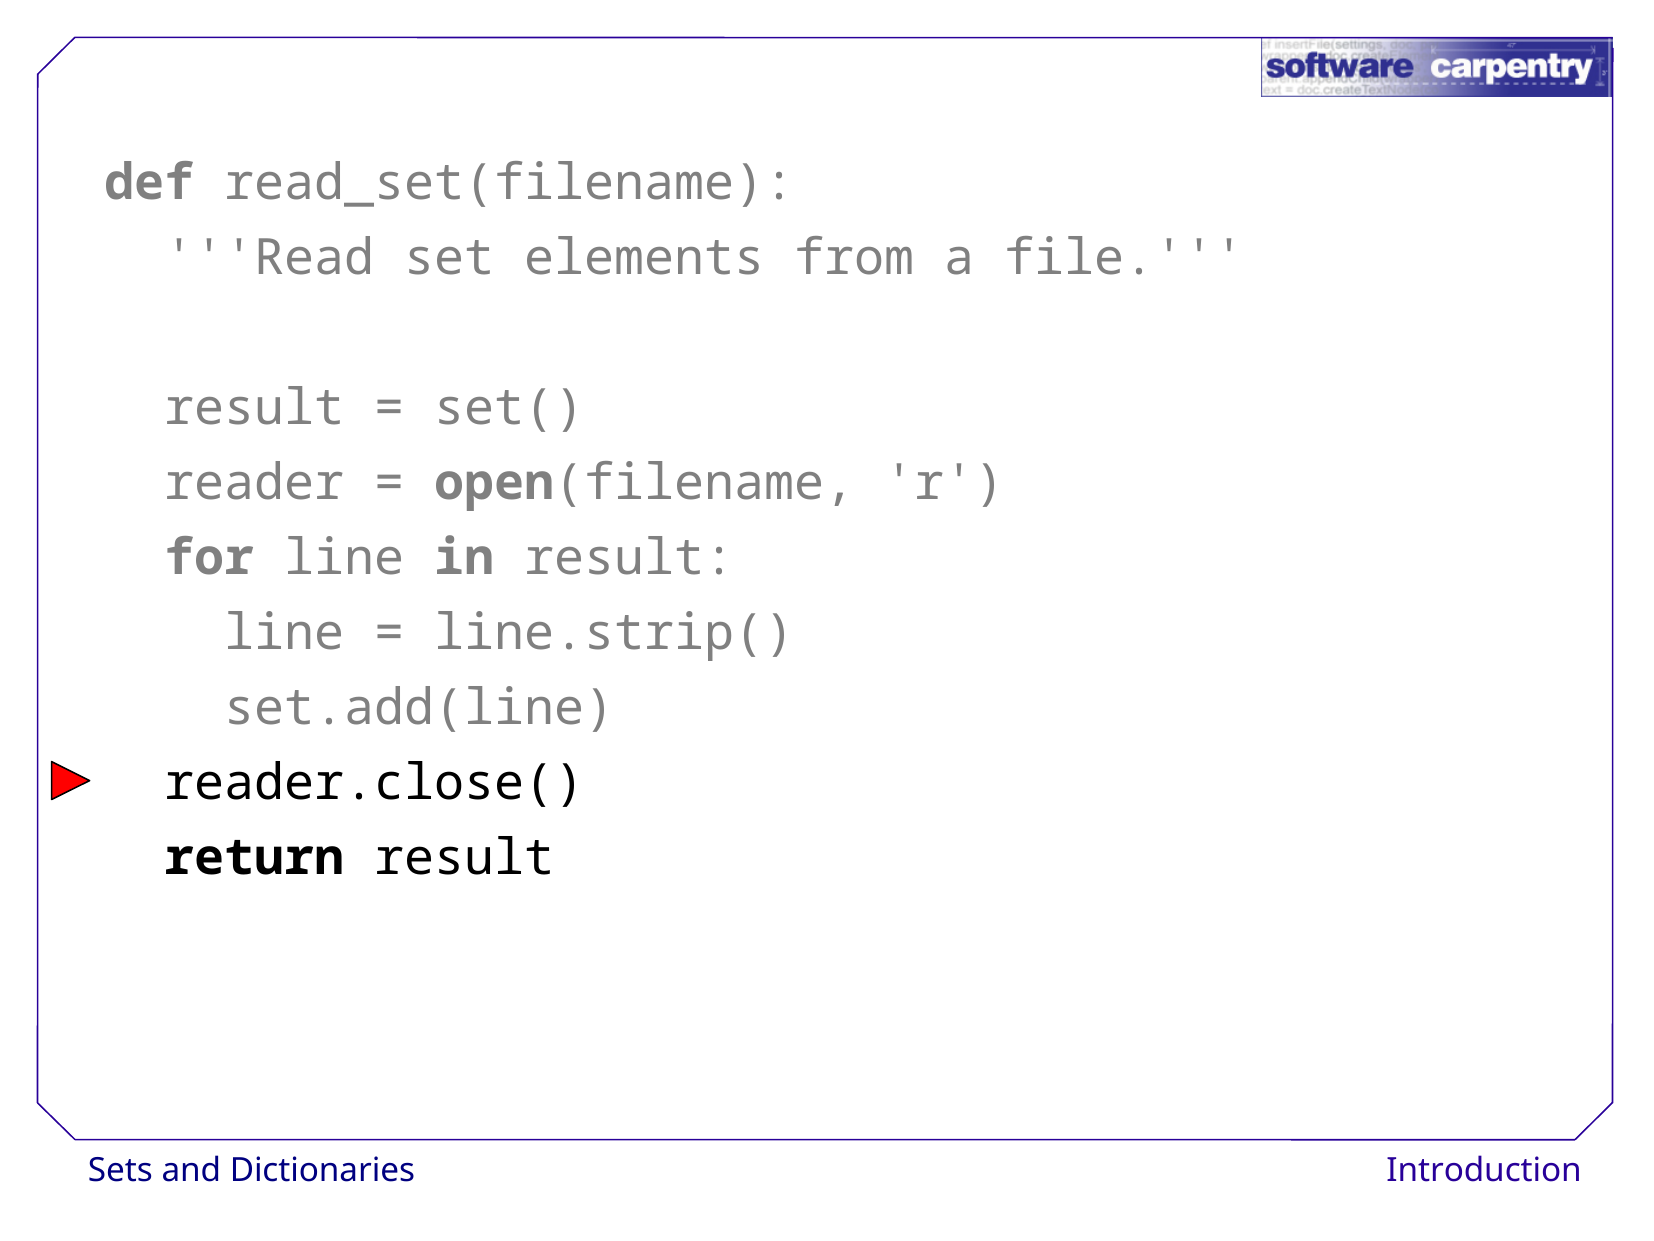

def read_set(filename):
 '''Read set elements from a file.'''
 result = set()
 reader = open(filename, 'r')
 for line in result:
 line = line.strip()
 set.add(line)
 reader.close()
 return result